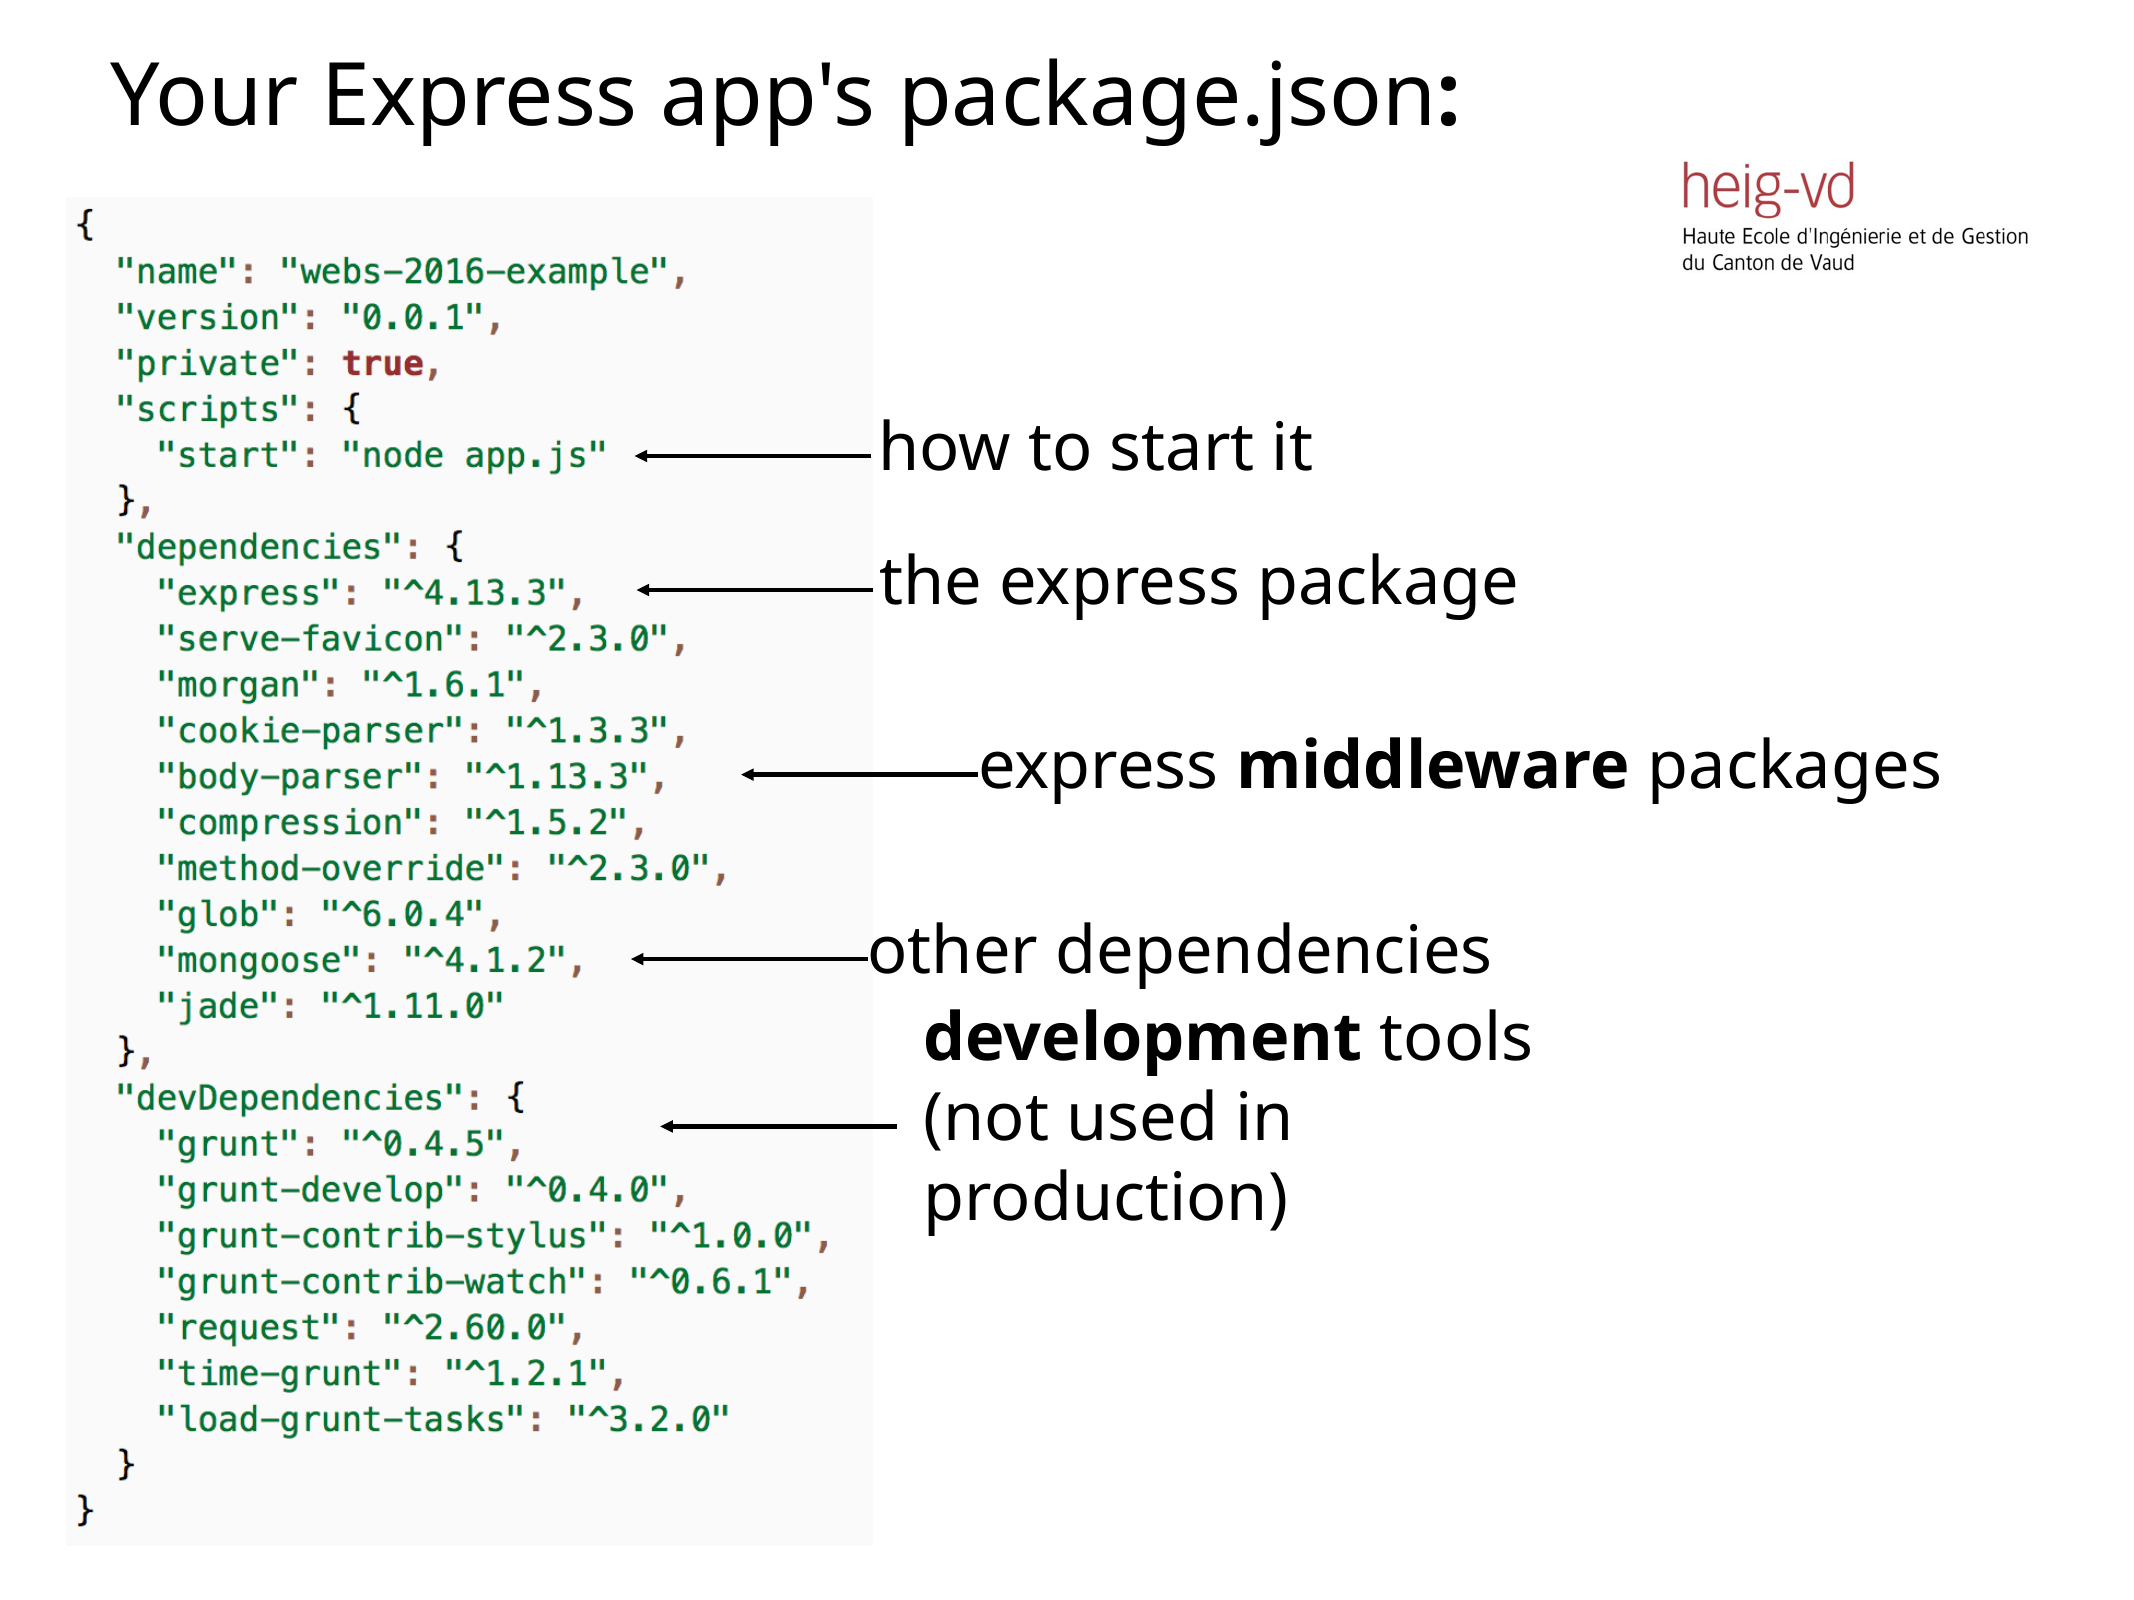

Your Express app's package.json:
how to start it
the express package
express middleware packages
other dependencies
development tools (not used in production)